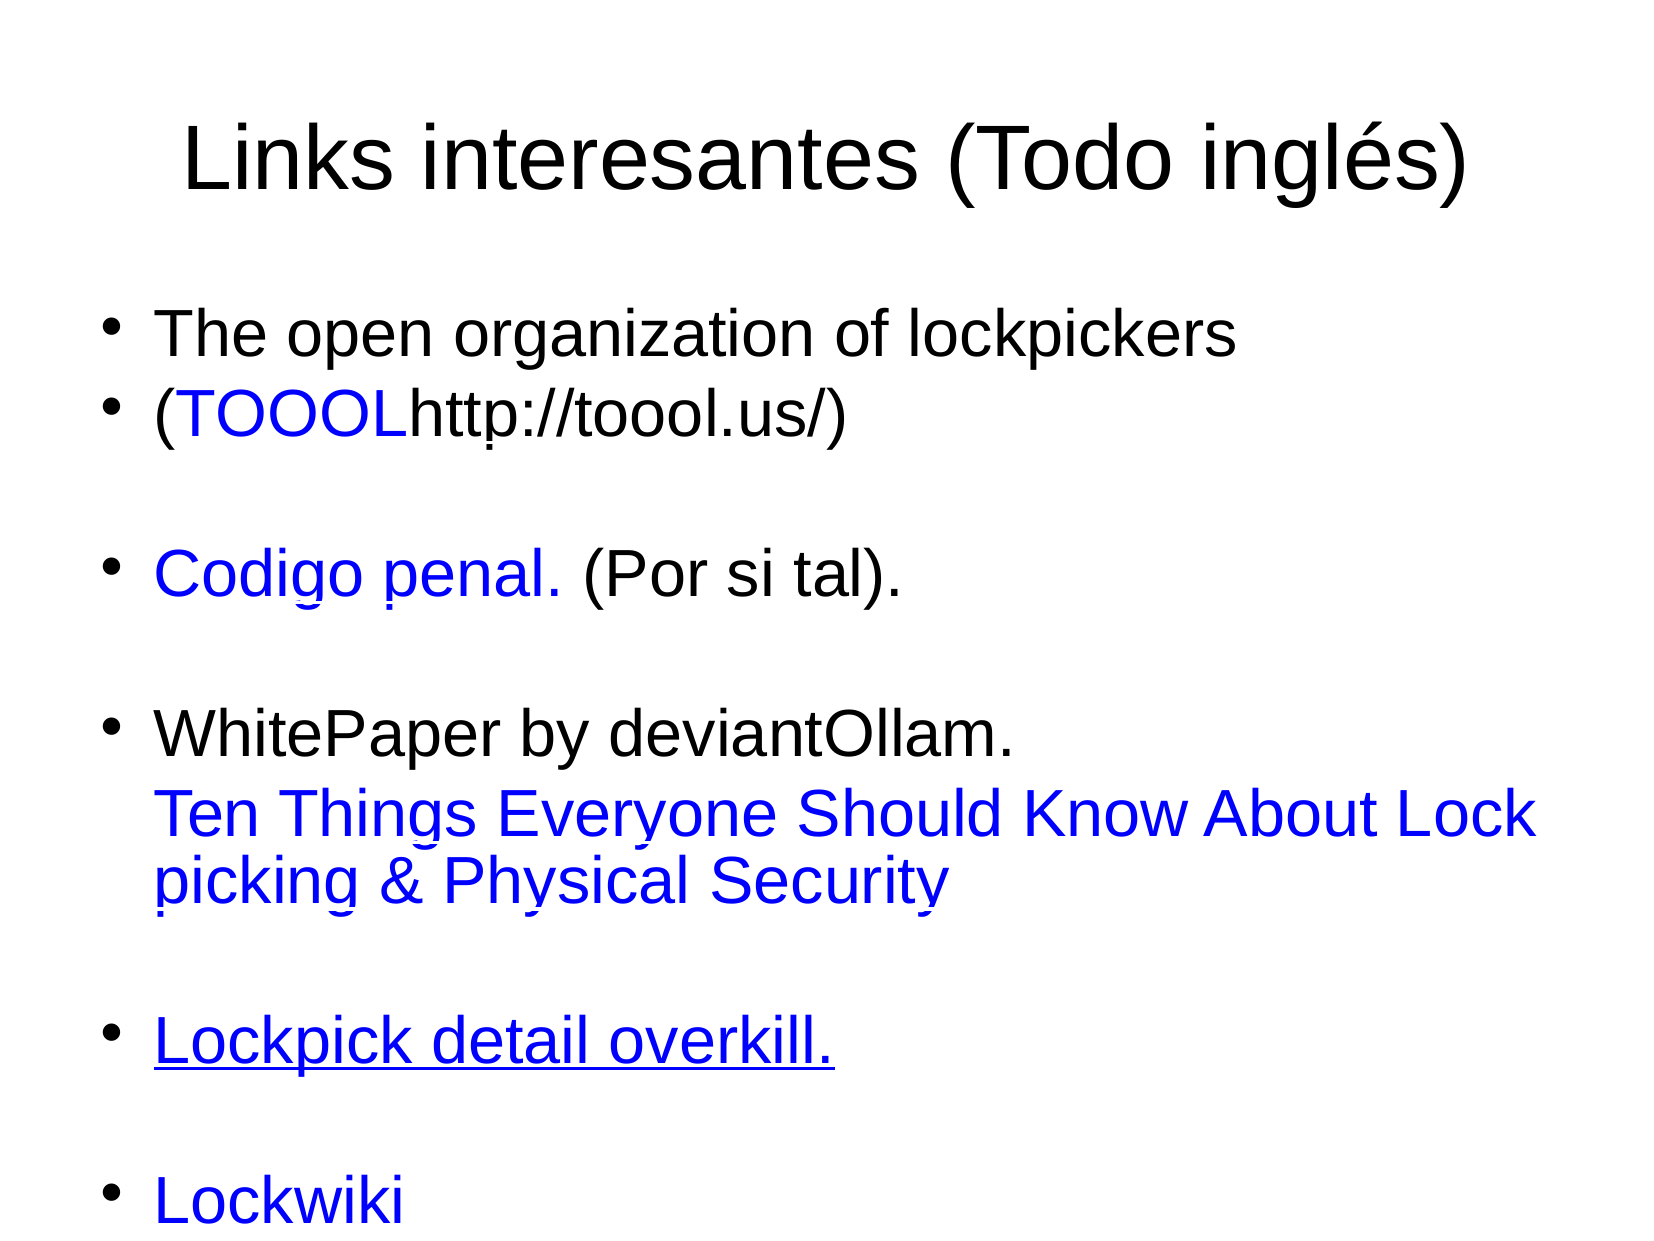

Links interesantes (Todo inglés)
The open organization of lockpickers
(TOOOLhttp://toool.us/)
Codigo penal. (Por si tal).
WhitePaper by deviantOllam.
Ten Things Everyone Should Know About Lockpicking & Physical Security
Lockpick detail overkill.
Lockwiki